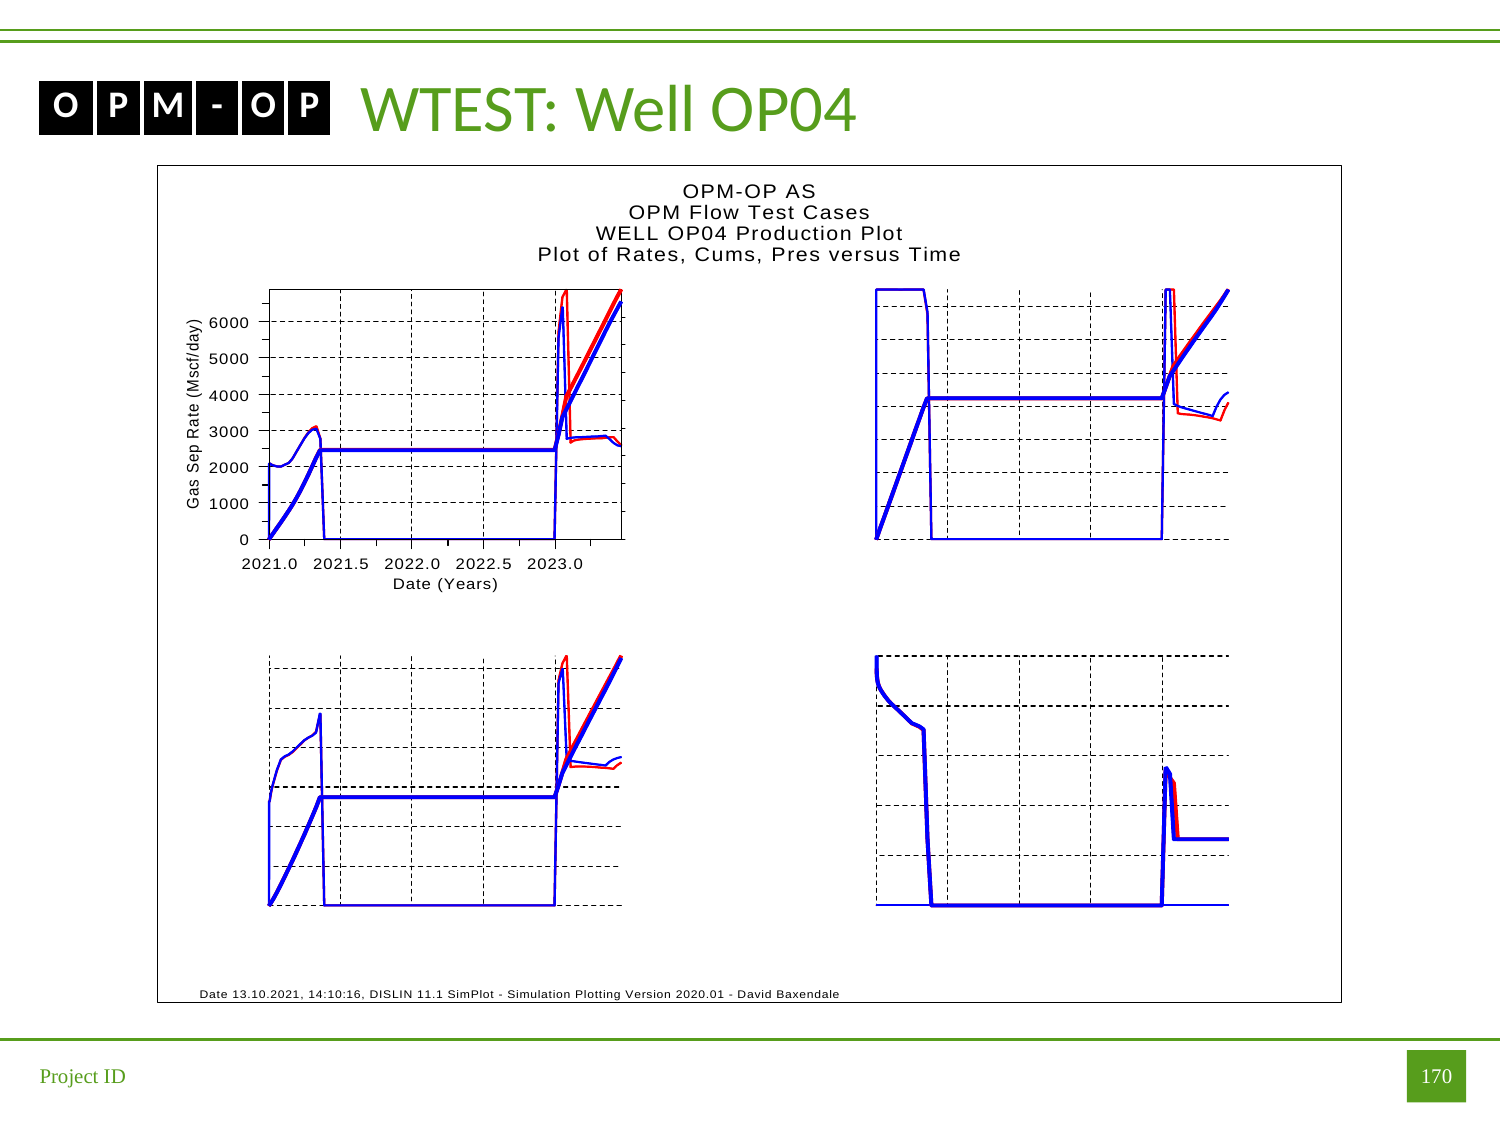

# WTEST: well OP04
Project ID
170